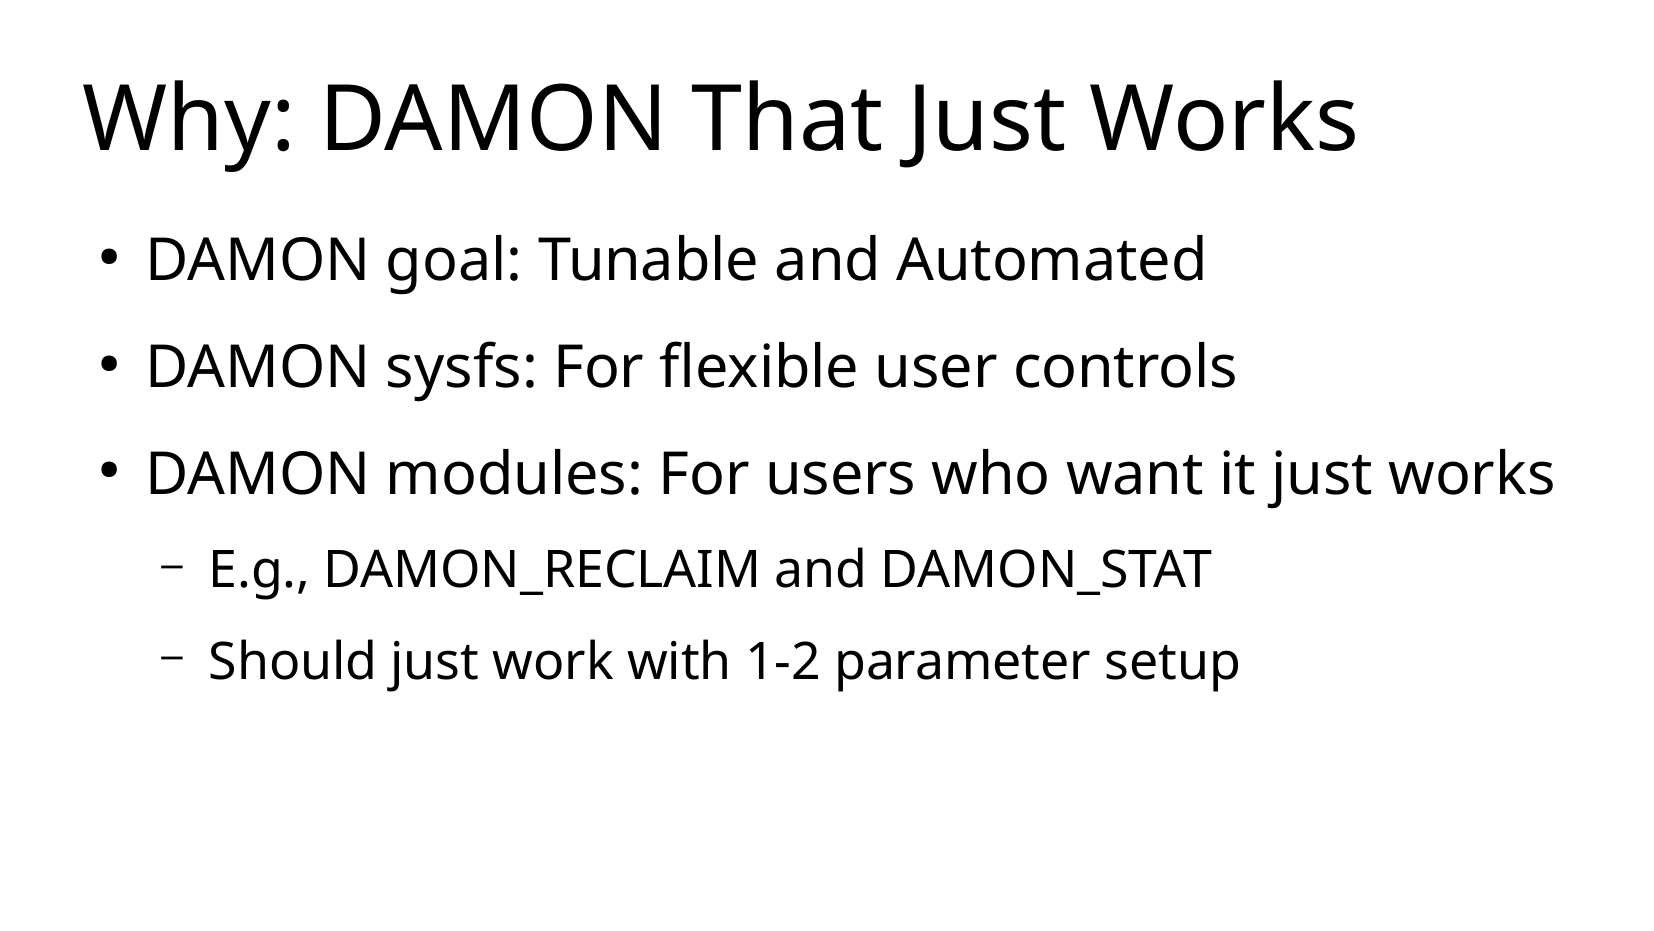

# Why: DAMON That Just Works
DAMON goal: Tunable and Automated
DAMON sysfs: For flexible user controls
DAMON modules: For users who want it just works
E.g., DAMON_RECLAIM and DAMON_STAT
Should just work with 1-2 parameter setup